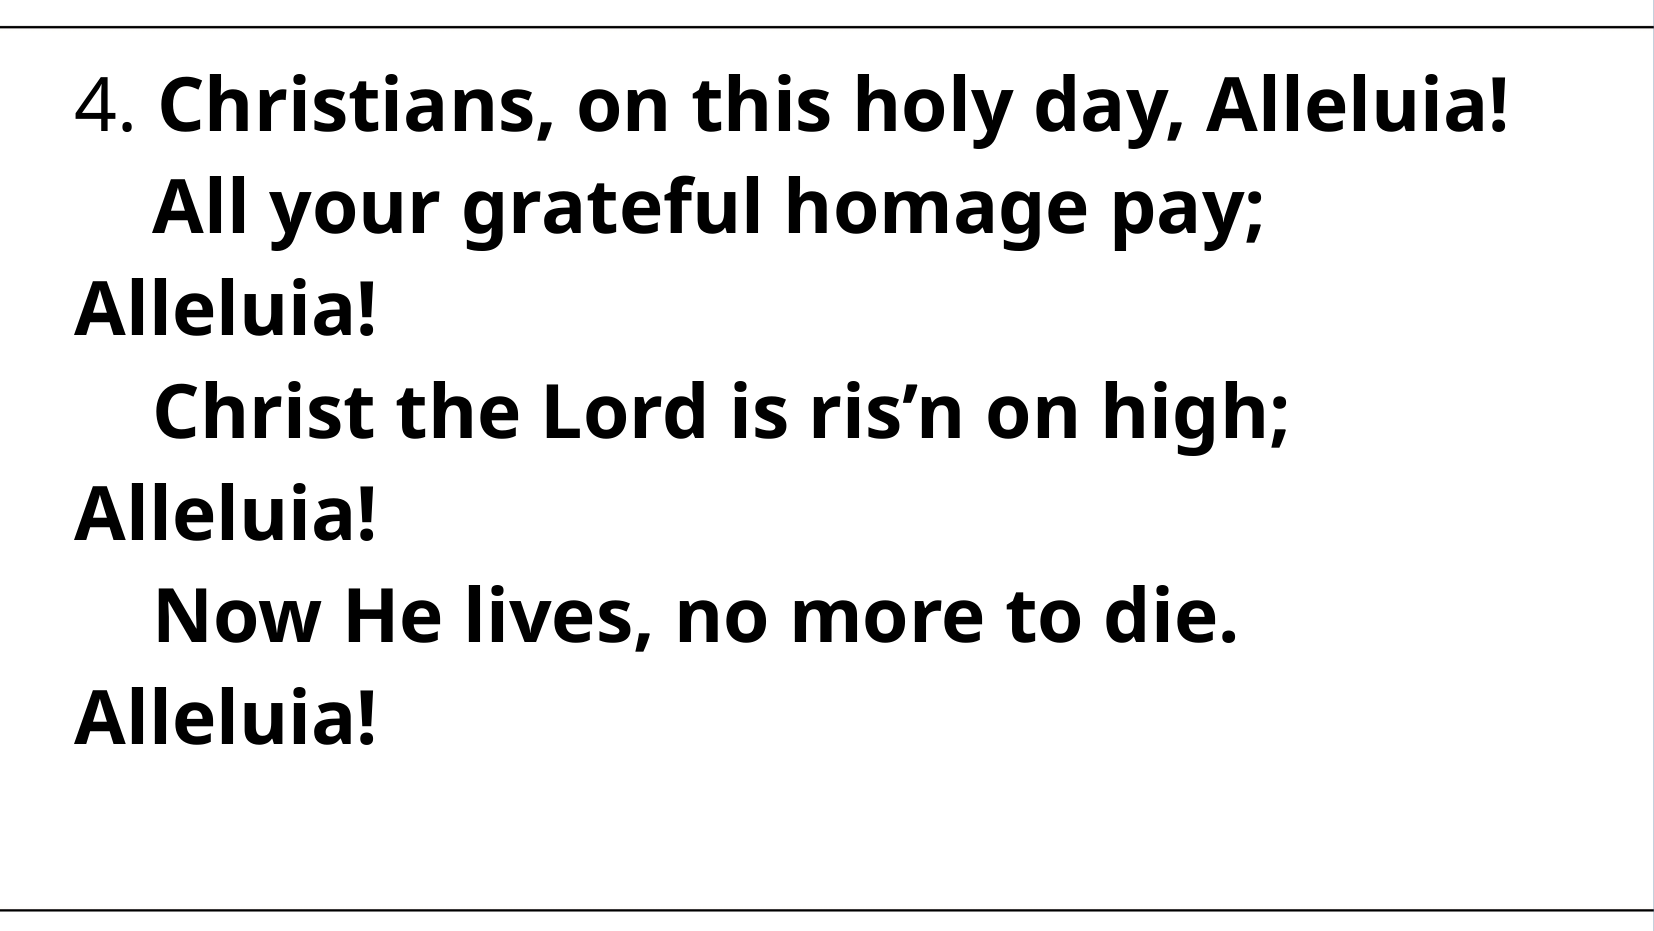

4. Christians, on this holy day, Alleluia!
 All your grateful homage pay; Alleluia!
 Christ the Lord is ris’n on high; Alleluia!
 Now He lives, no more to die. Alleluia!
 Public domain